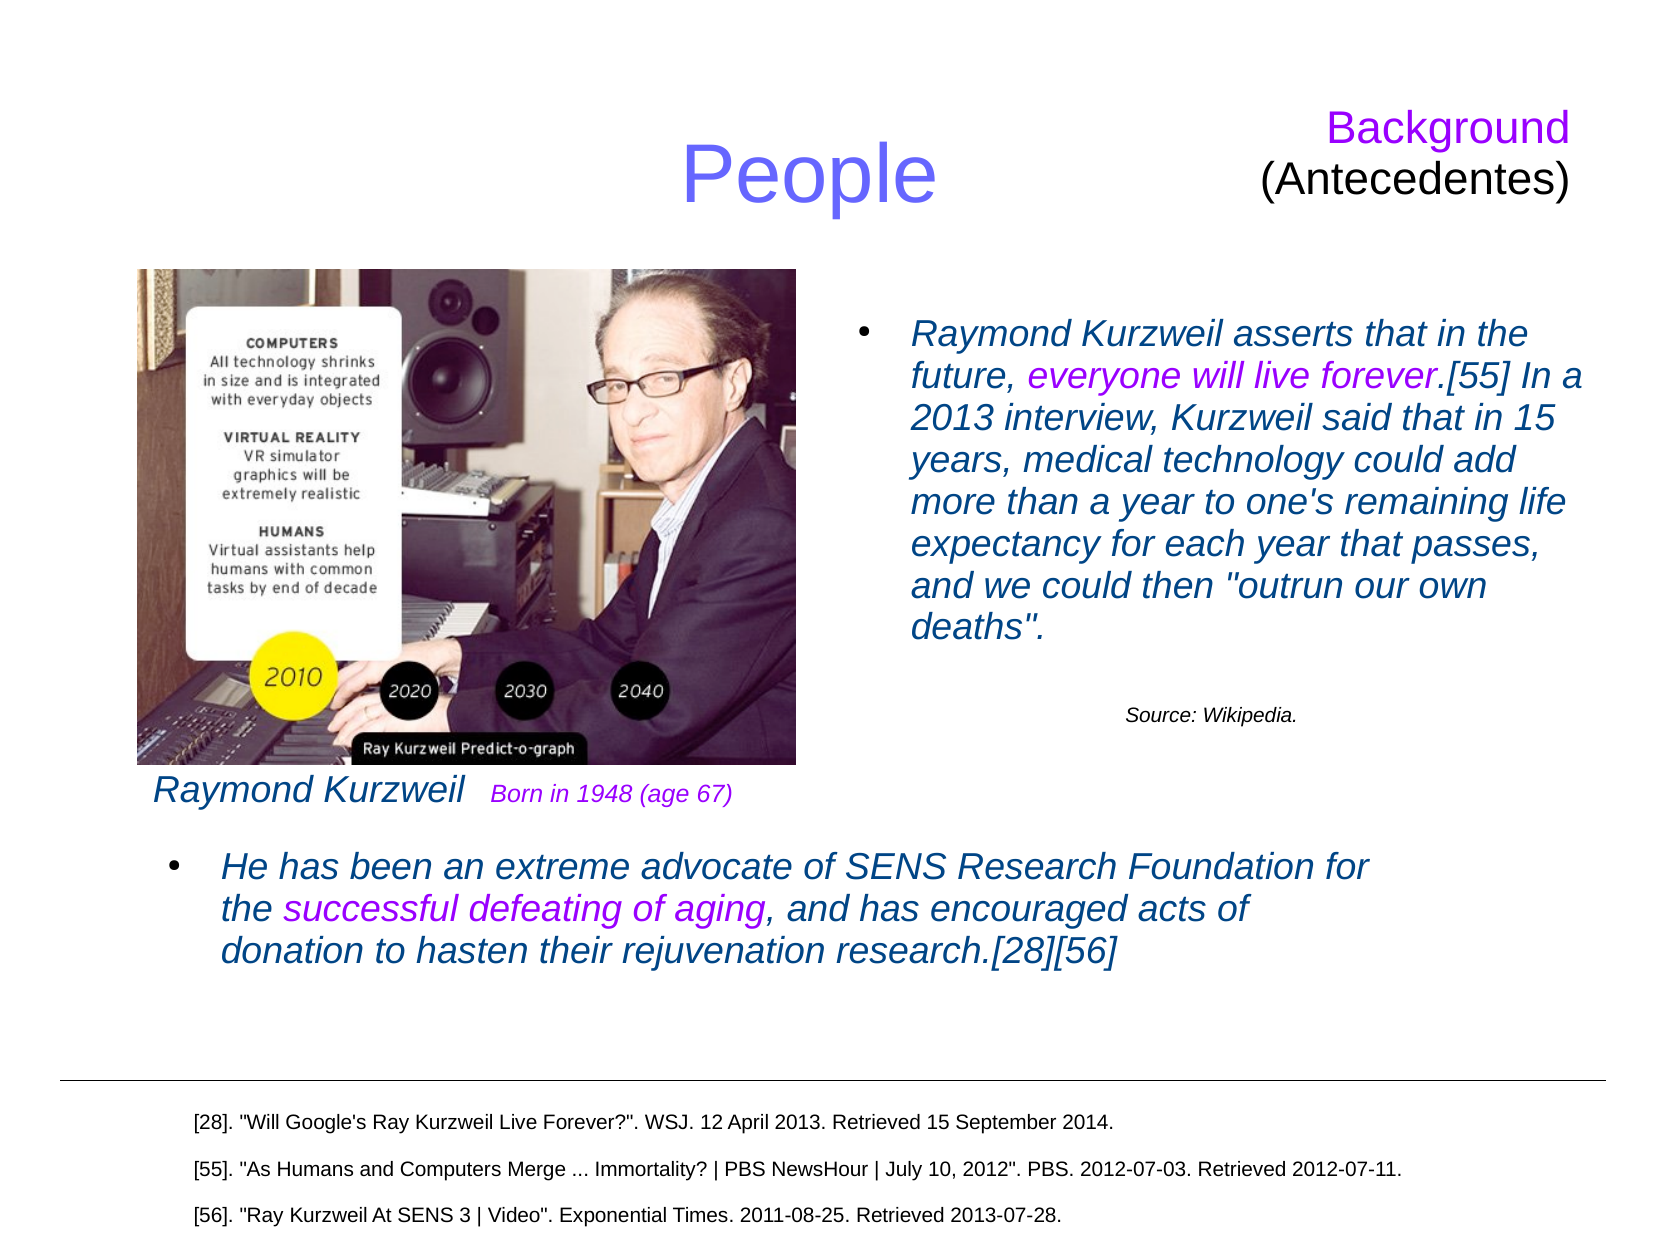

# Background (Antecedentes)
People
Raymond Kurzweil asserts that in the future, everyone will live forever.[55] In a 2013 interview, Kurzweil said that in 15 years, medical technology could add more than a year to one's remaining life expectancy for each year that passes, and we could then "outrun our own deaths".
Source: Wikipedia.
He has been an extreme advocate of SENS Research Foundation for the successful defeating of aging, and has encouraged acts of donation to hasten their rejuvenation research.[28][56]
Raymond Kurzweil
Born in 1948 (age 67)
[28]. "Will Google's Ray Kurzweil Live Forever?". WSJ. 12 April 2013. Retrieved 15 September 2014.
[55]. "As Humans and Computers Merge ... Immortality? | PBS NewsHour | July 10, 2012". PBS. 2012-07-03. Retrieved 2012-07-11.
[56]. "Ray Kurzweil At SENS 3 | Video". Exponential Times. 2011-08-25. Retrieved 2013-07-28.